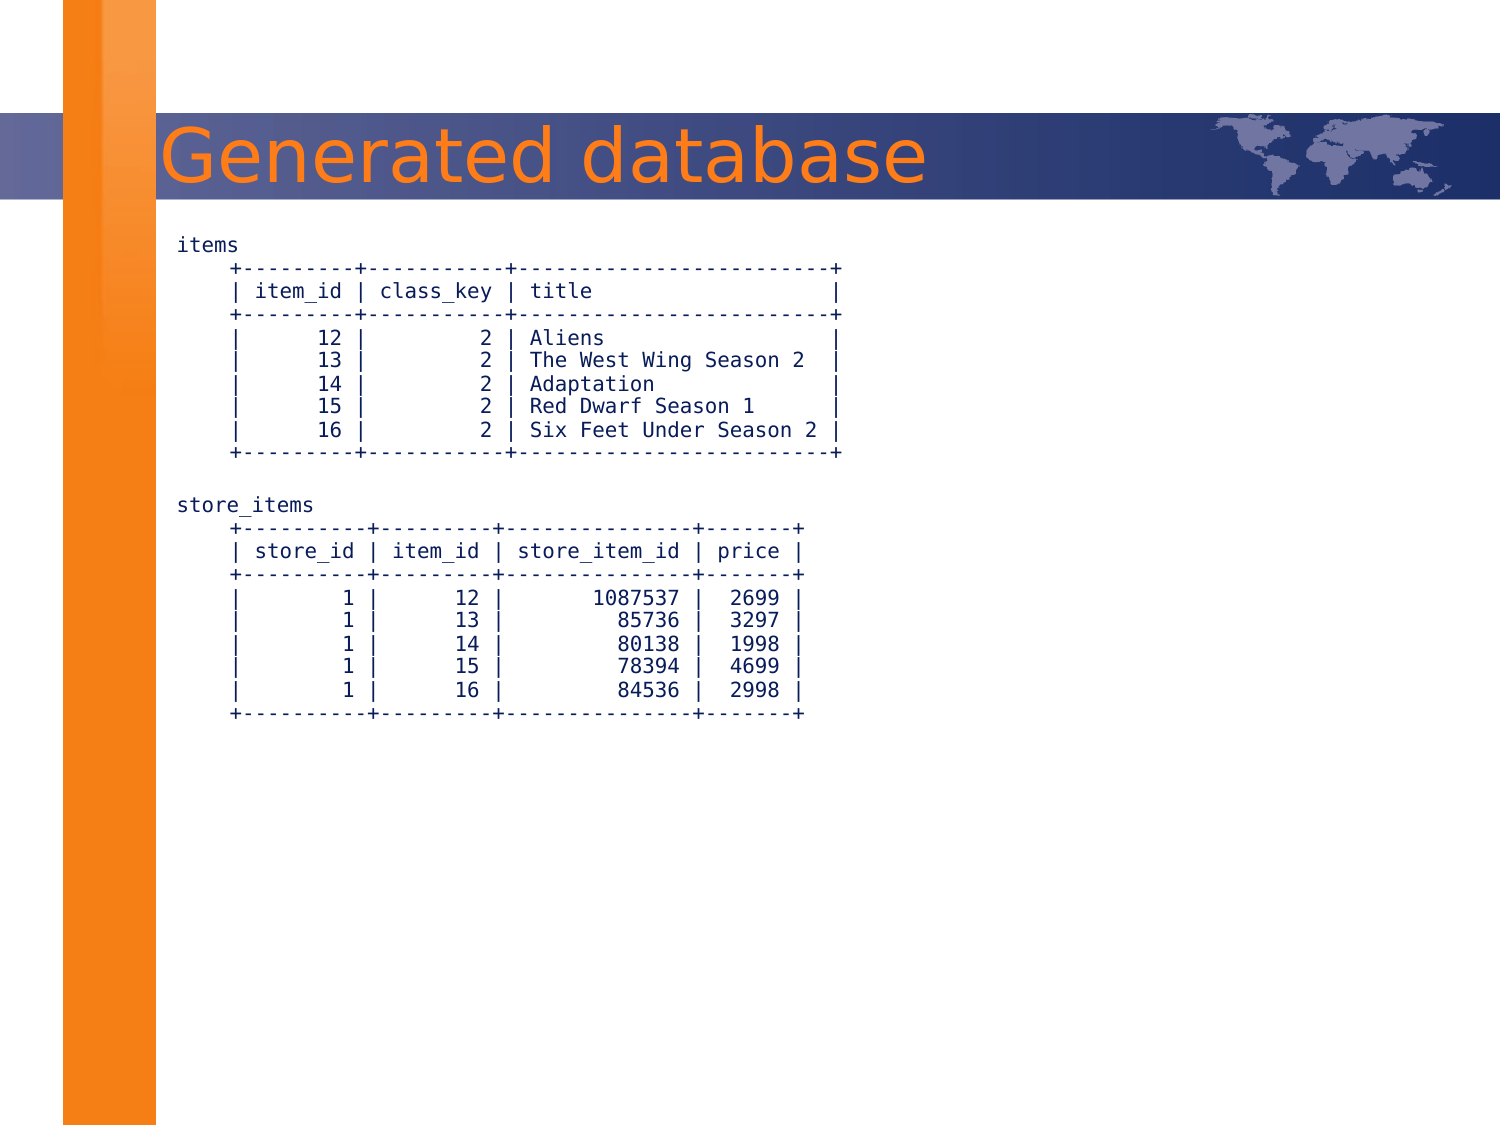

# Generated database
items
+---------+-----------+-------------------------+
| item_id | class_key | title |
+---------+-----------+-------------------------+
| 12 | 2 | Aliens |
| 13 | 2 | The West Wing Season 2 |
| 14 | 2 | Adaptation |
| 15 | 2 | Red Dwarf Season 1 |
| 16 | 2 | Six Feet Under Season 2 |
+---------+-----------+-------------------------+
store_items
+----------+---------+---------------+-------+
| store_id | item_id | store_item_id | price |
+----------+---------+---------------+-------+
| 1 | 12 | 1087537 | 2699 |
| 1 | 13 | 85736 | 3297 |
| 1 | 14 | 80138 | 1998 |
| 1 | 15 | 78394 | 4699 |
| 1 | 16 | 84536 | 2998 |
+----------+---------+---------------+-------+